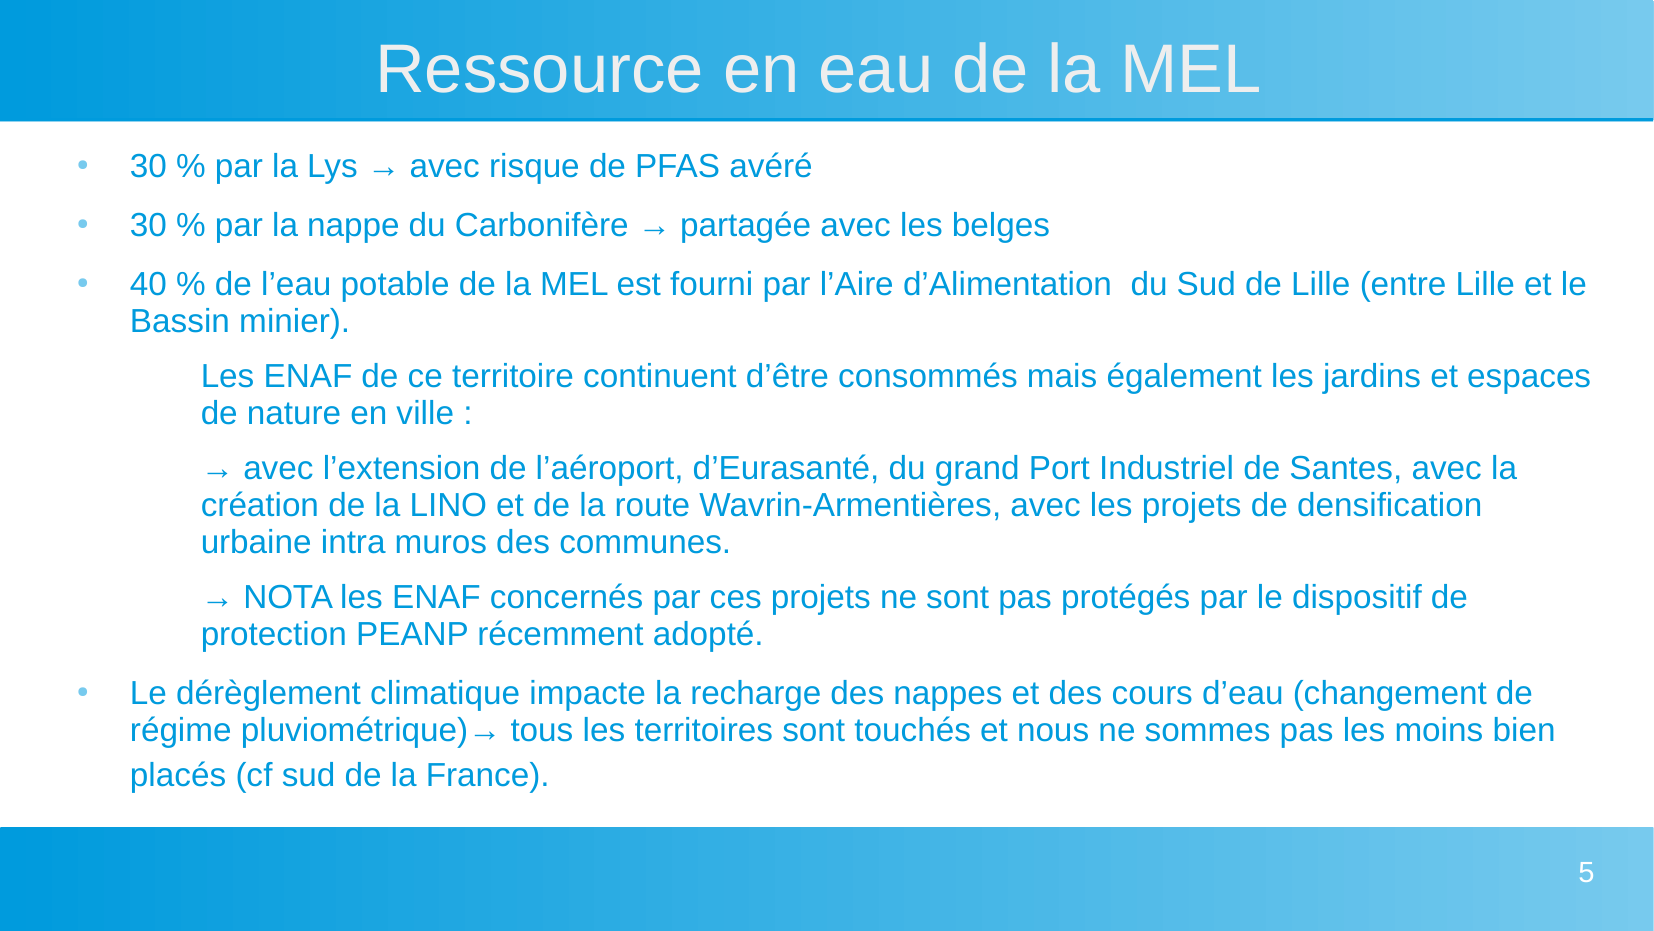

# Ressource en eau de la MEL
30 % par la Lys → avec risque de PFAS avéré
30 % par la nappe du Carbonifère → partagée avec les belges
40 % de l’eau potable de la MEL est fourni par l’Aire d’Alimentation du Sud de Lille (entre Lille et le Bassin minier).
Les ENAF de ce territoire continuent d’être consommés mais également les jardins et espaces de nature en ville :
→ avec l’extension de l’aéroport, d’Eurasanté, du grand Port Industriel de Santes, avec la création de la LINO et de la route Wavrin-Armentières, avec les projets de densification urbaine intra muros des communes.
→ NOTA les ENAF concernés par ces projets ne sont pas protégés par le dispositif de protection PEANP récemment adopté.
Le dérèglement climatique impacte la recharge des nappes et des cours d’eau (changement de régime pluviométrique)→ tous les territoires sont touchés et nous ne sommes pas les moins bien placés (cf sud de la France).
5